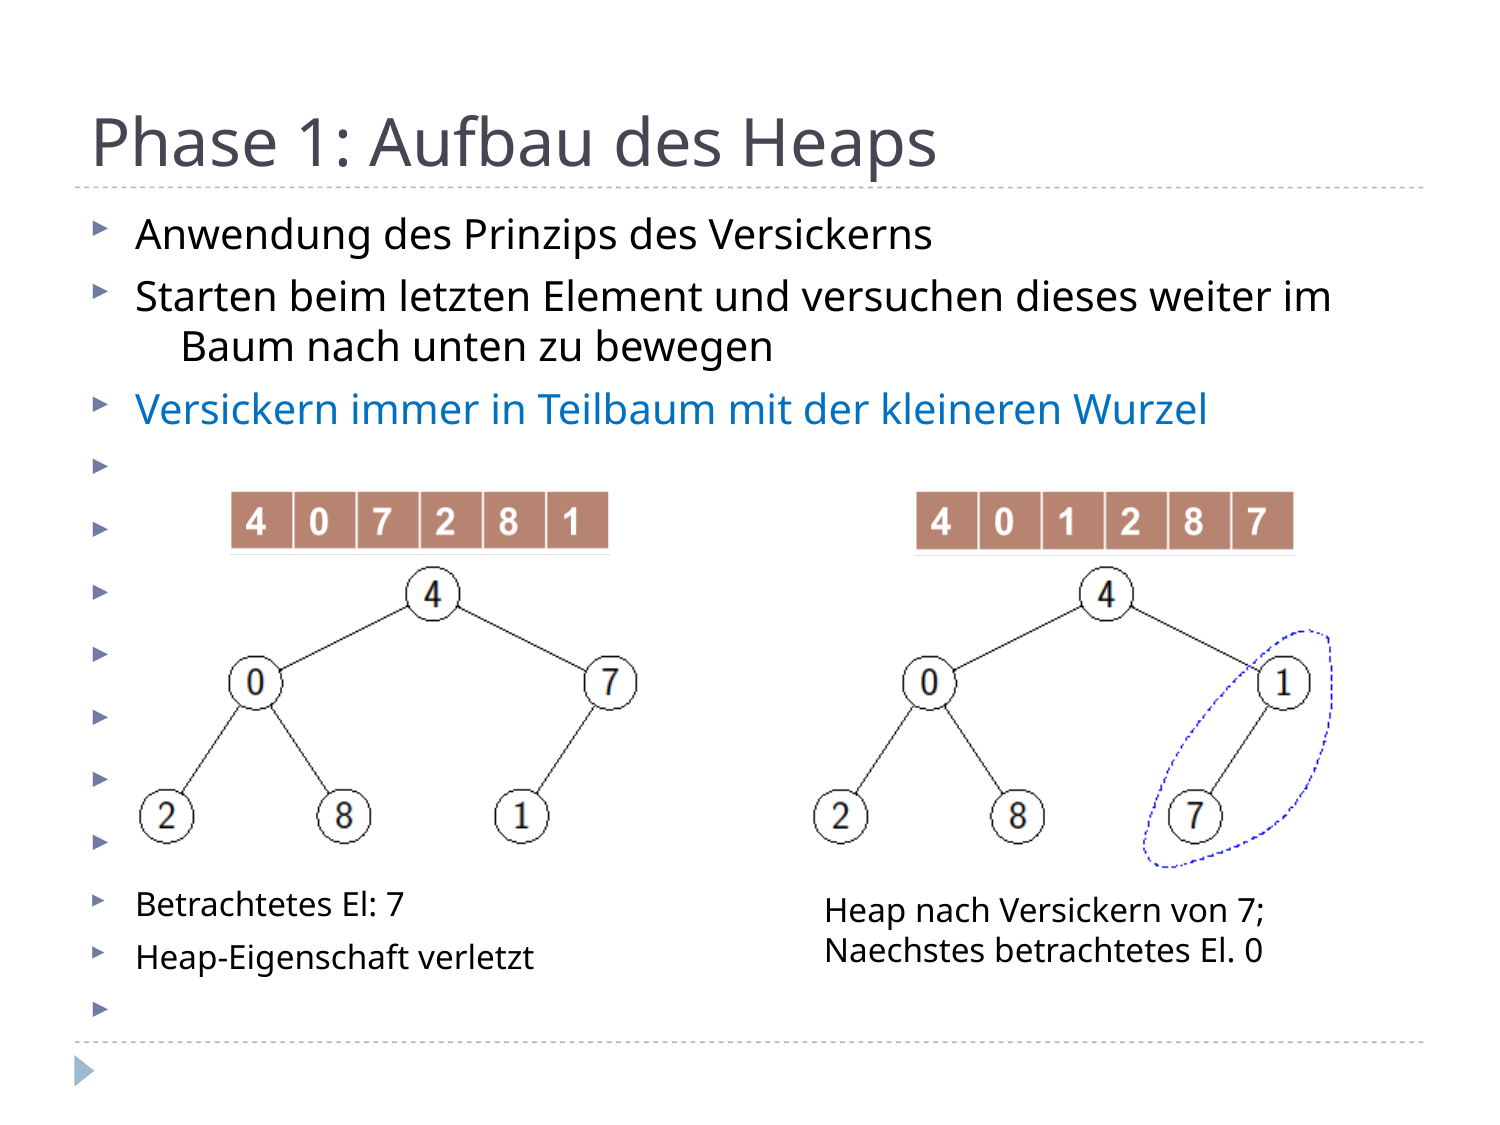

# Phase 1: Aufbau des Heaps
Anwendung des Prinzips des Versickerns
Starten beim letzten Element und versuchen dieses weiter im Baum nach unten zu bewegen
Versickern immer in Teilbaum mit der kleineren Wurzel
Betrachtetes El: 7
Heap-Eigenschaft verletzt
Heap nach Versickern von 7;
Naechstes betrachtetes El. 0